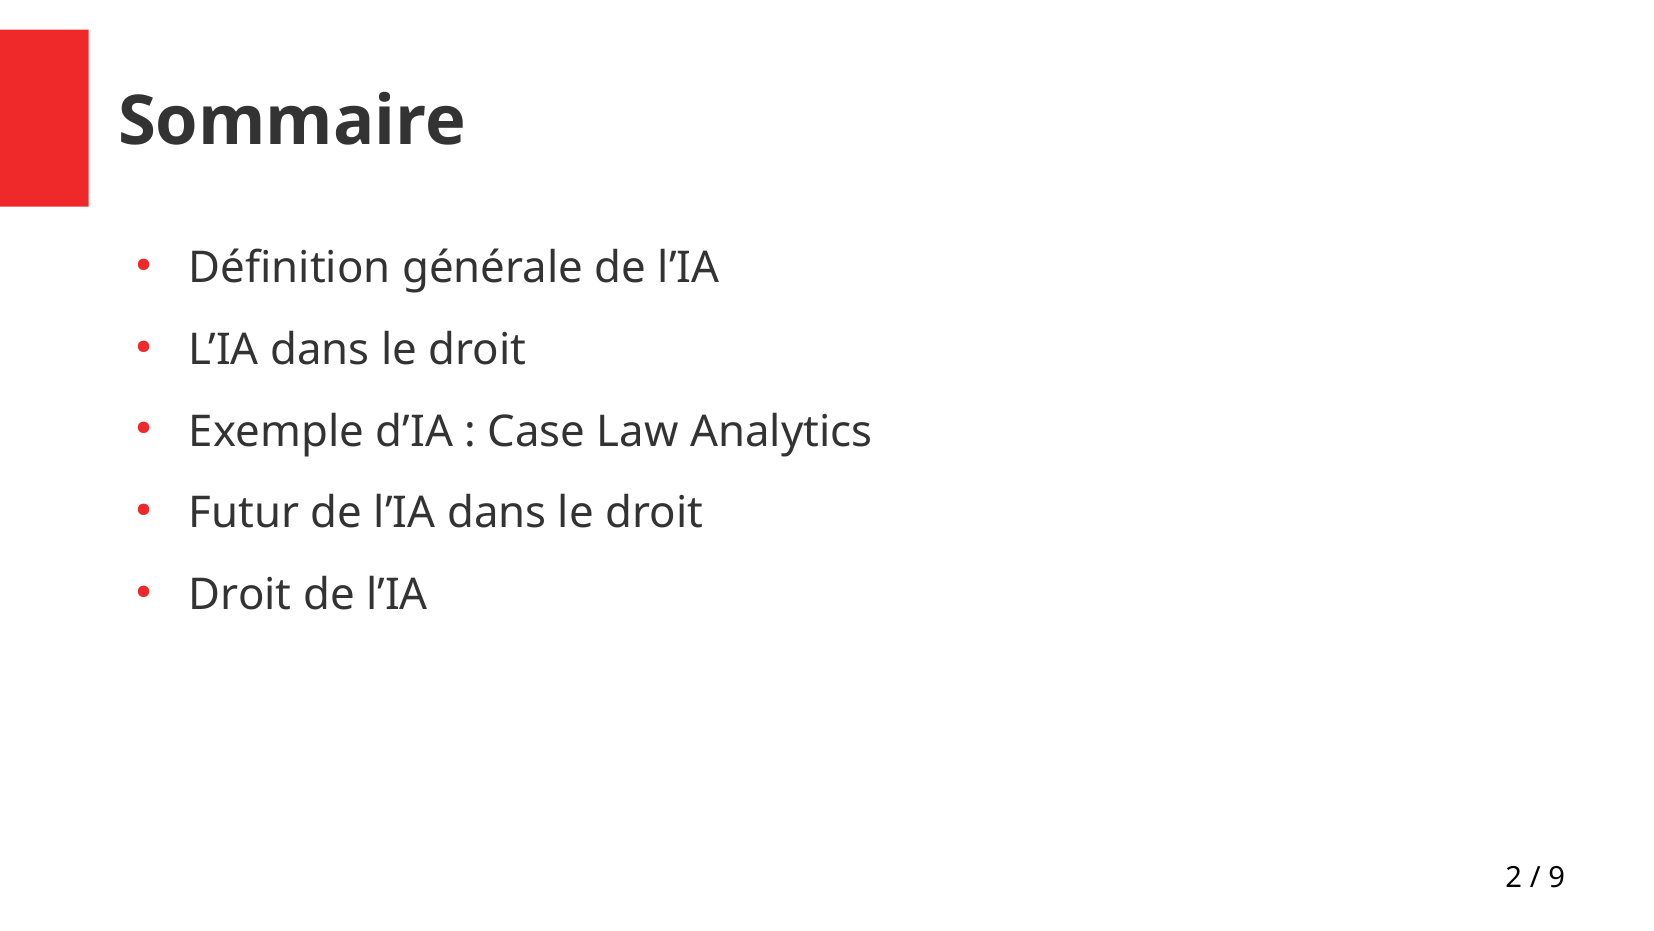

# Sommaire
Définition générale de l’IA
L’IA dans le droit
Exemple d’IA : Case Law Analytics
Futur de l’IA dans le droit
Droit de l’IA
2